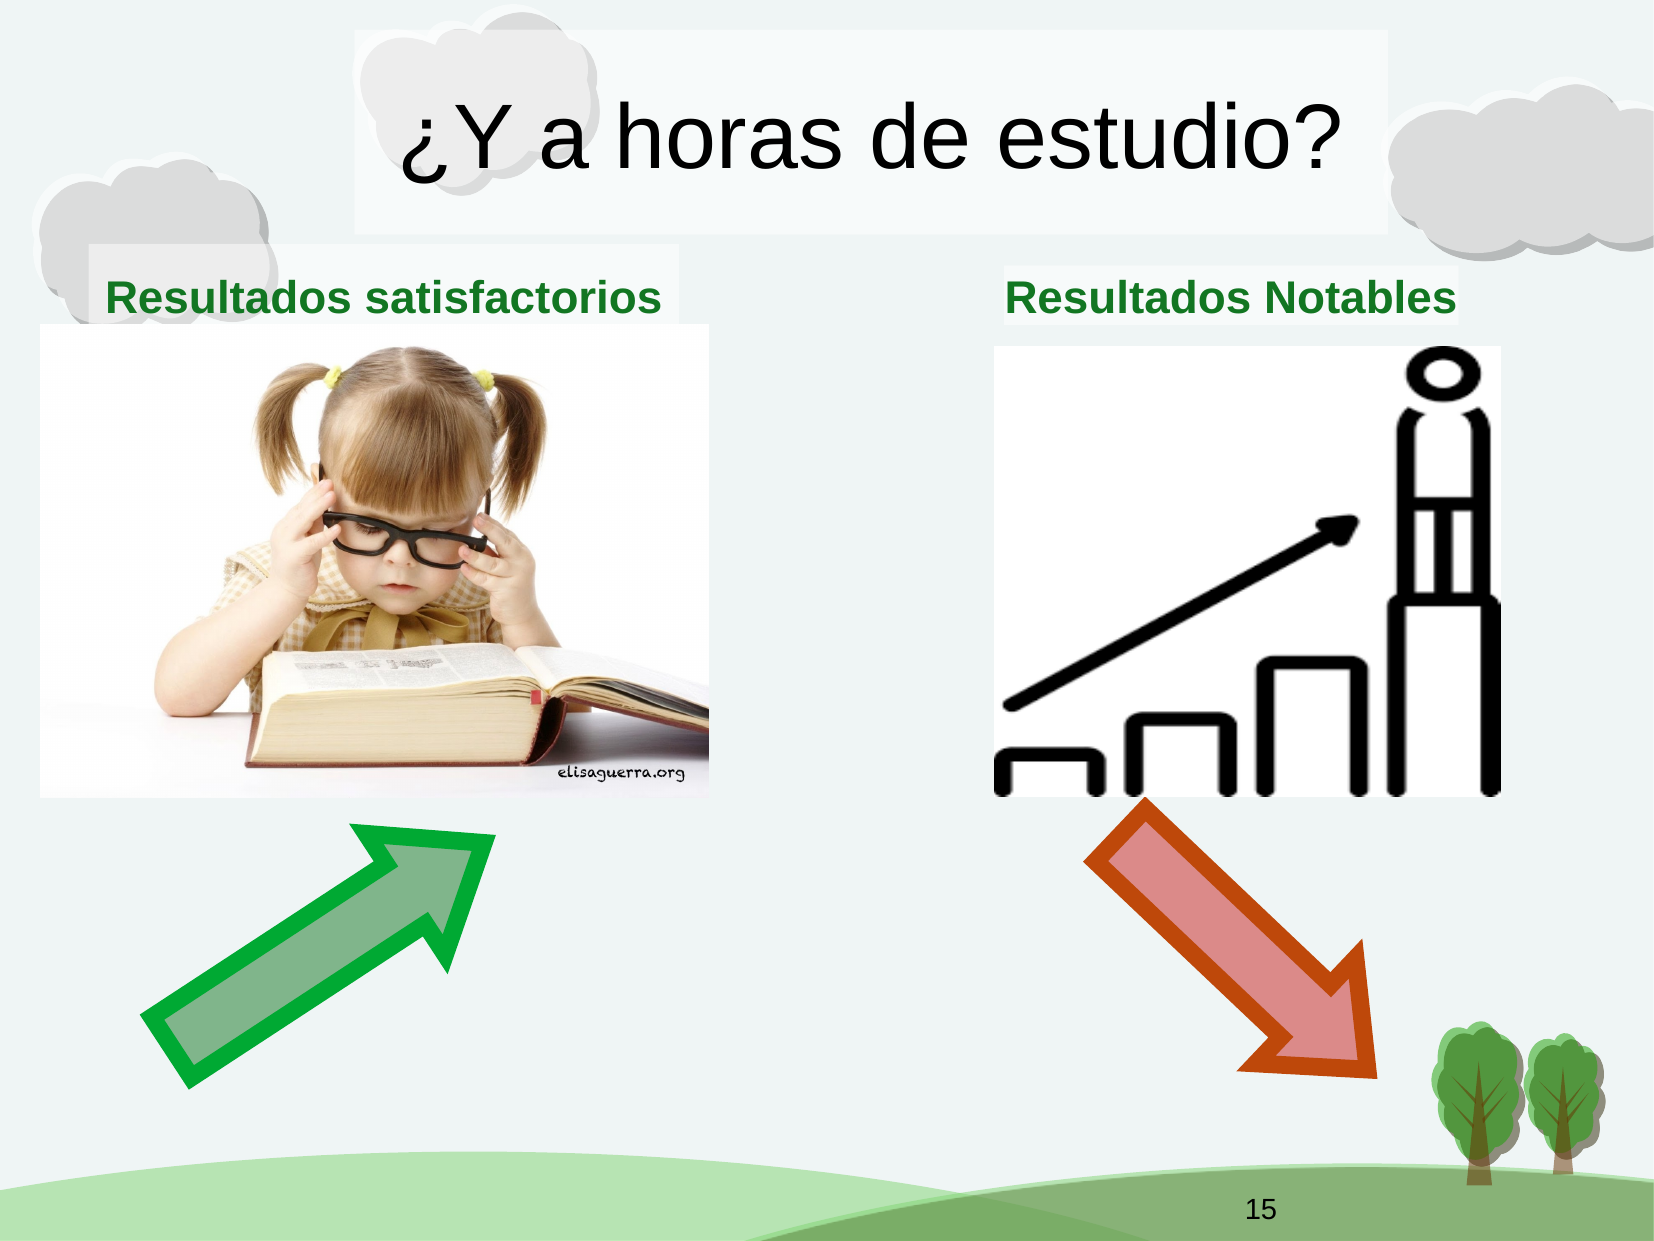

# ¿Y a horas de estudio?
Resultados satisfactorios
Resultados Notables